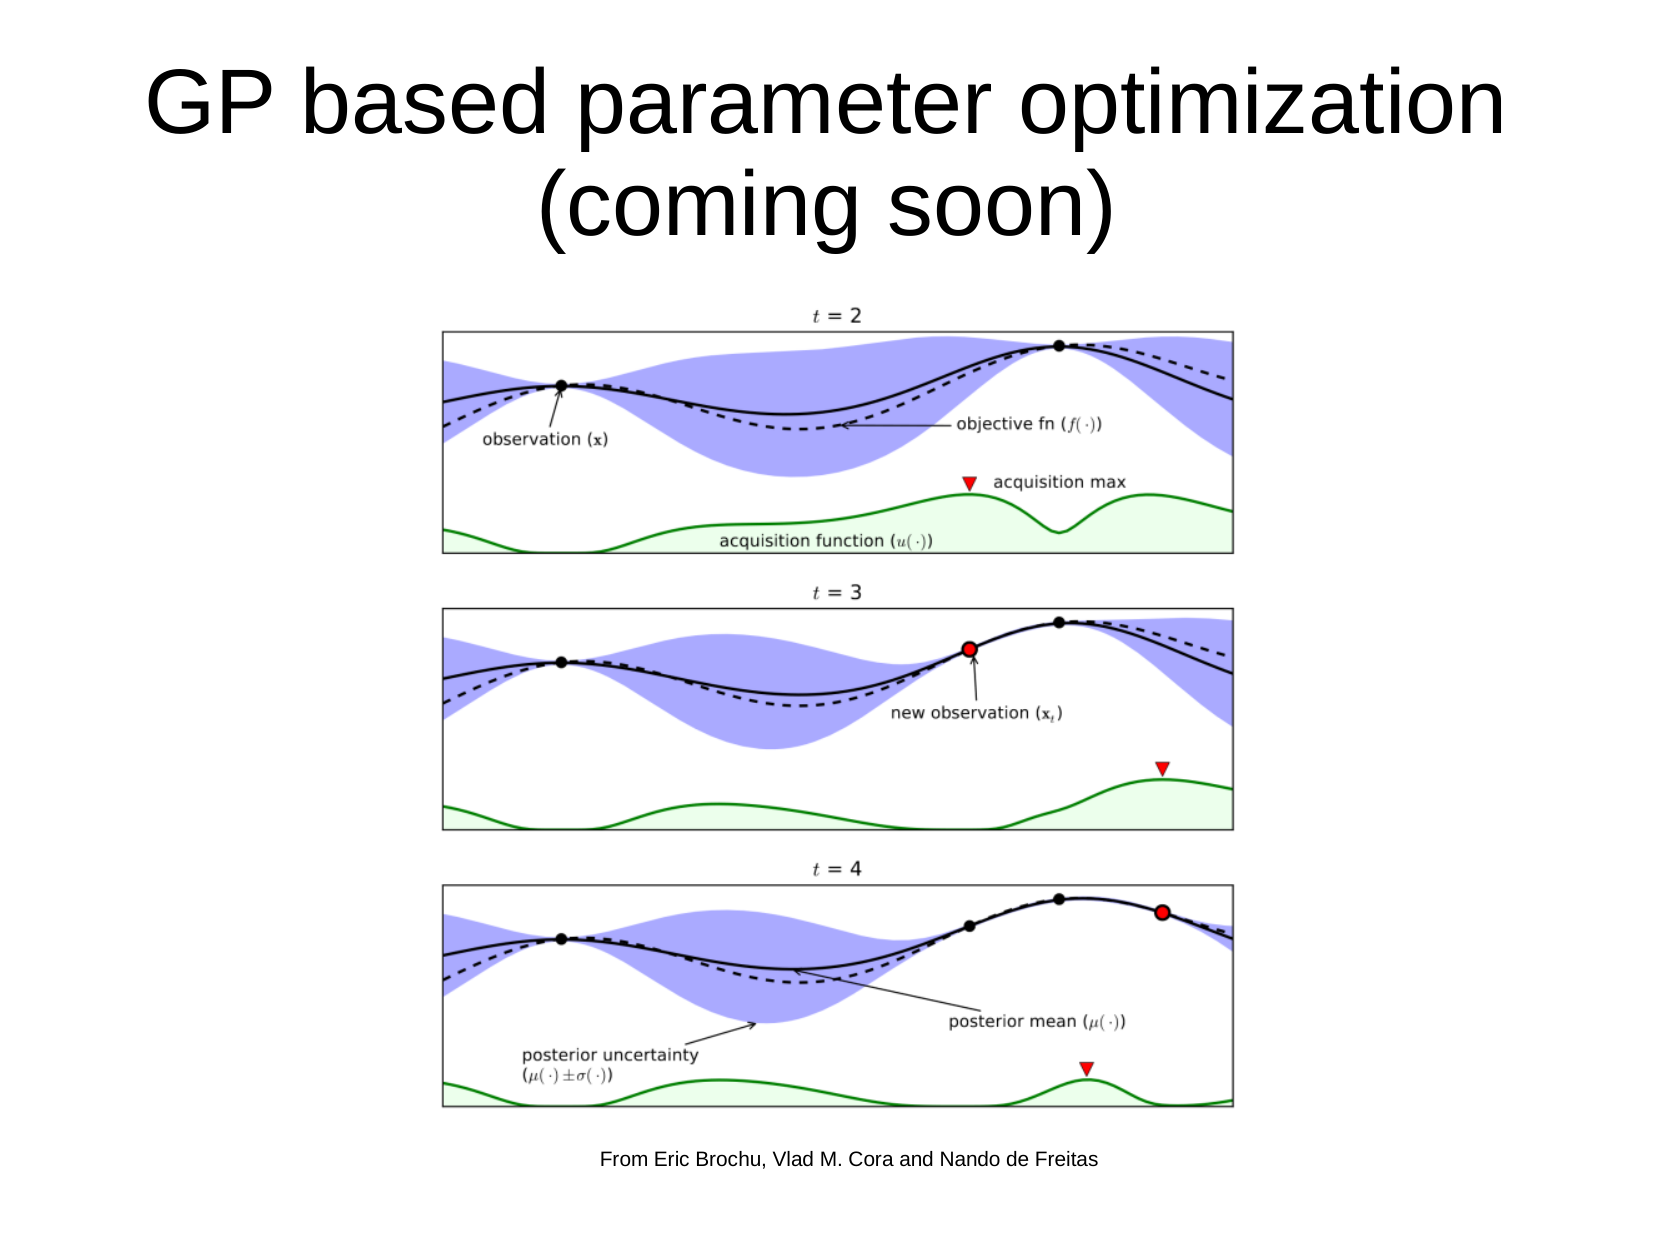

# GP based parameter optimization (coming soon)
From Eric Brochu, Vlad M. Cora and Nando de Freitas